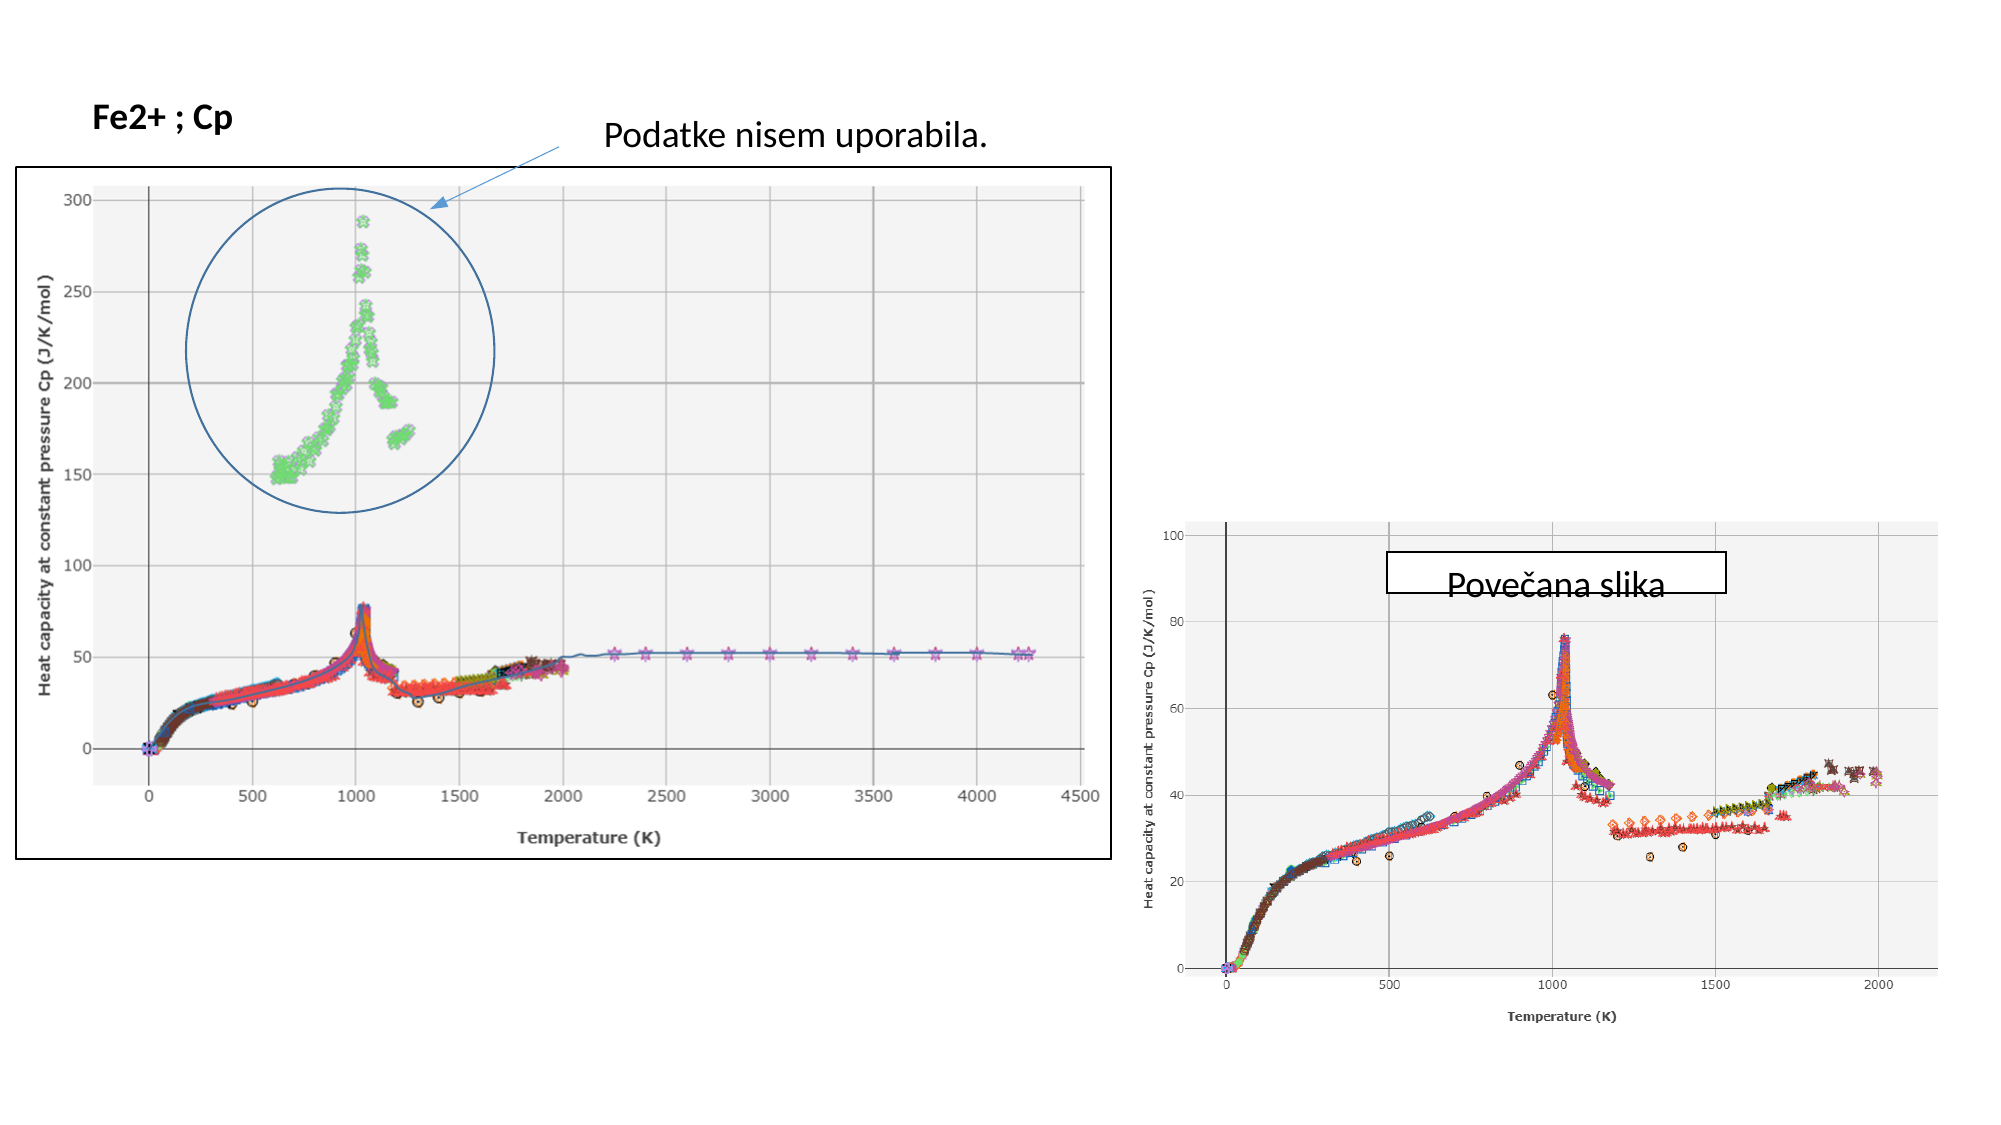

Fe2+ ; Cp
Podatke nisem uporabila.
Povečana slika